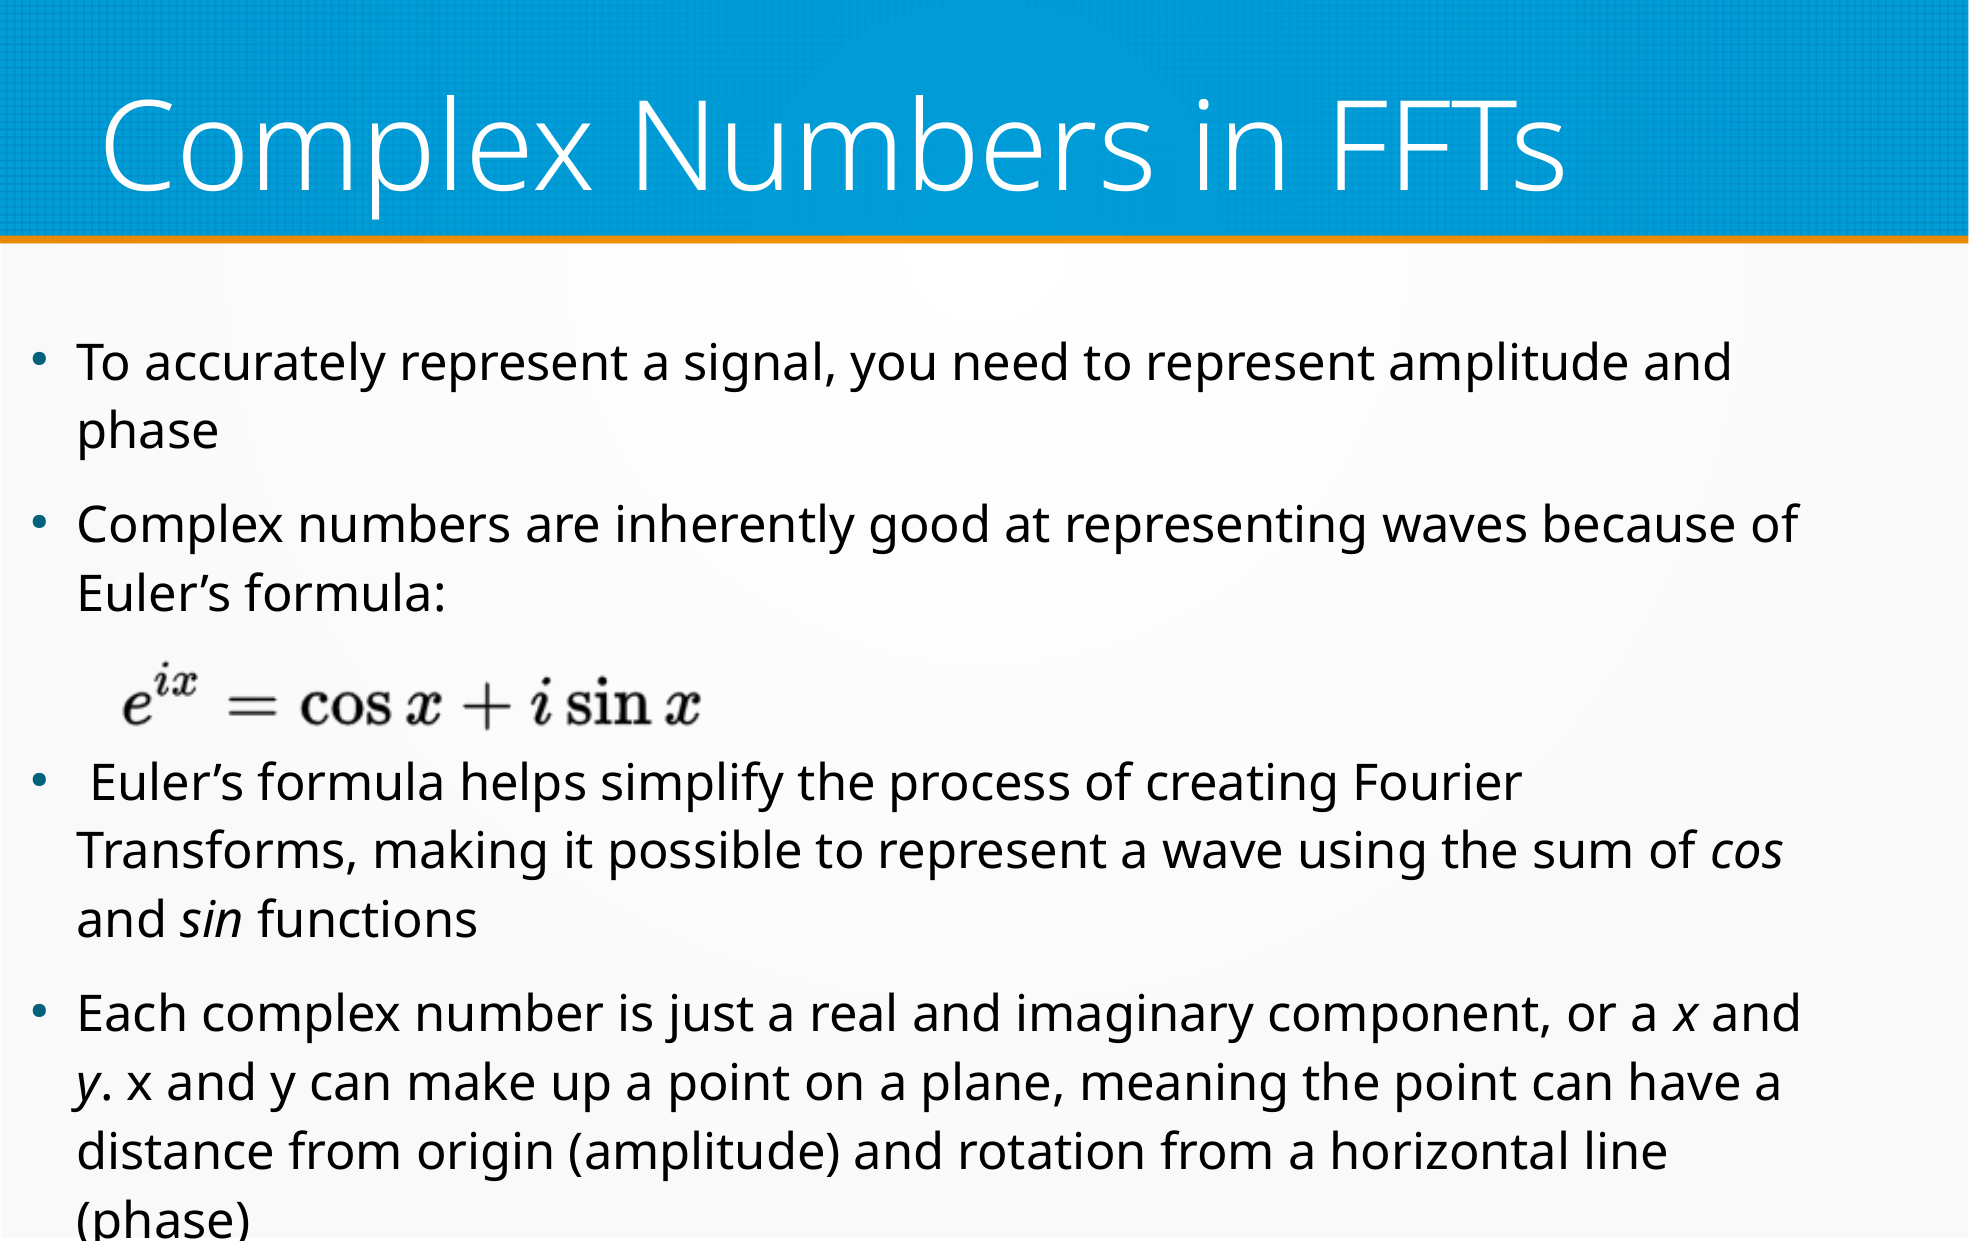

# Complex Numbers in FFTs
To accurately represent a signal, you need to represent amplitude and phase
Complex numbers are inherently good at representing waves because of Euler’s formula:
 Euler’s formula helps simplify the process of creating Fourier Transforms, making it possible to represent a wave using the sum of cos and sin functions
Each complex number is just a real and imaginary component, or a x and y. x and y can make up a point on a plane, meaning the point can have a distance from origin (amplitude) and rotation from a horizontal line (phase)